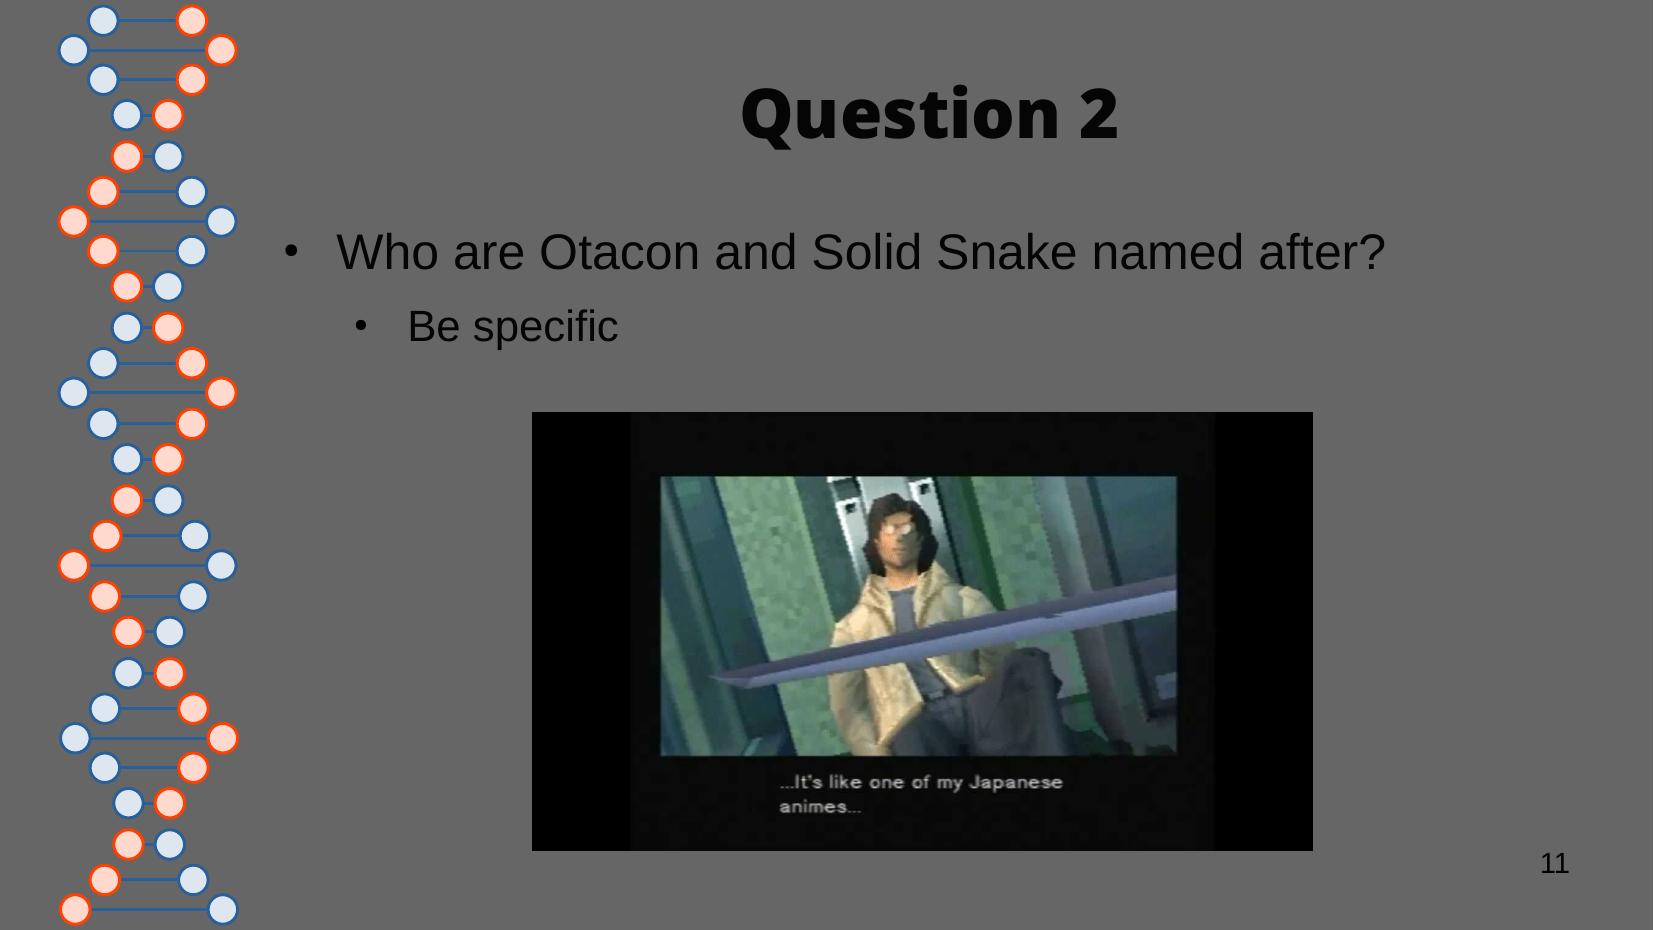

# Question 2
Who are Otacon and Solid Snake named after?
Be specific
11